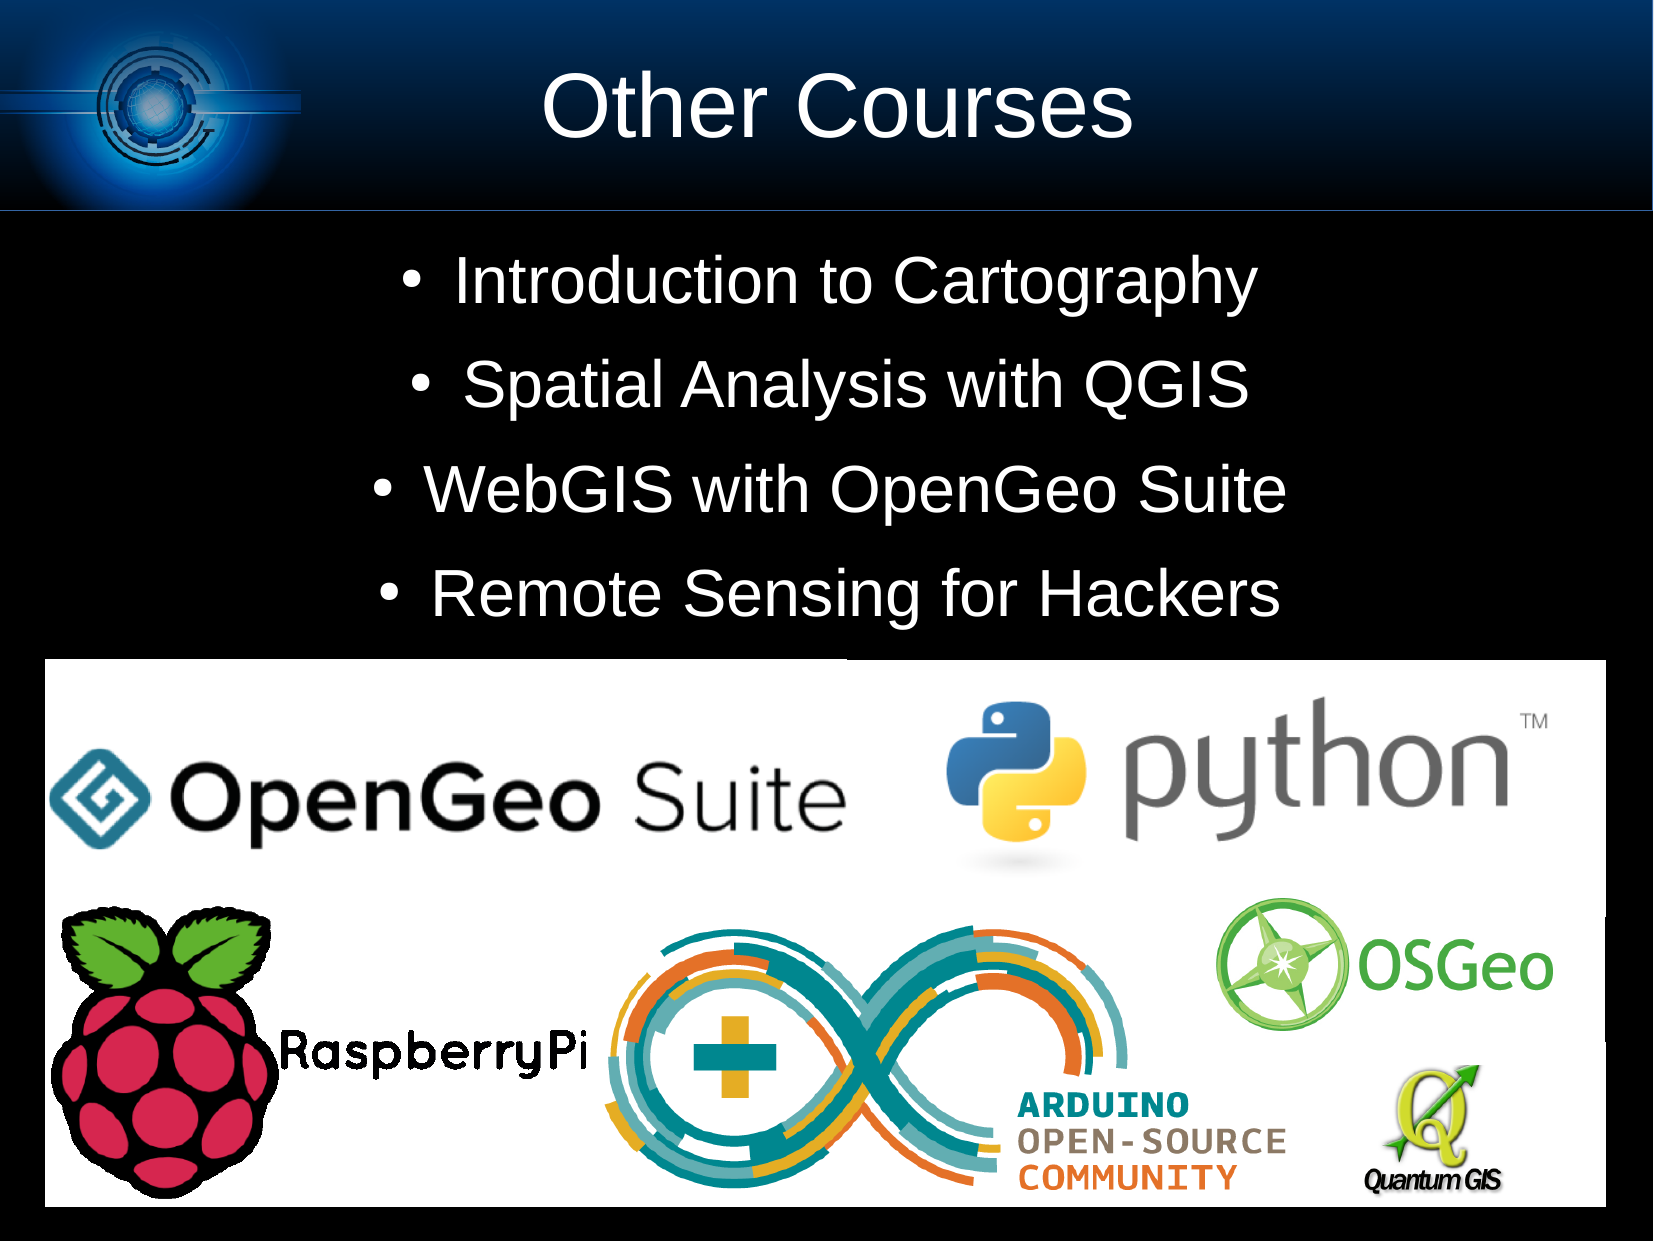

# Other Courses
Introduction to Cartography
Spatial Analysis with QGIS
WebGIS with OpenGeo Suite
Remote Sensing for Hackers